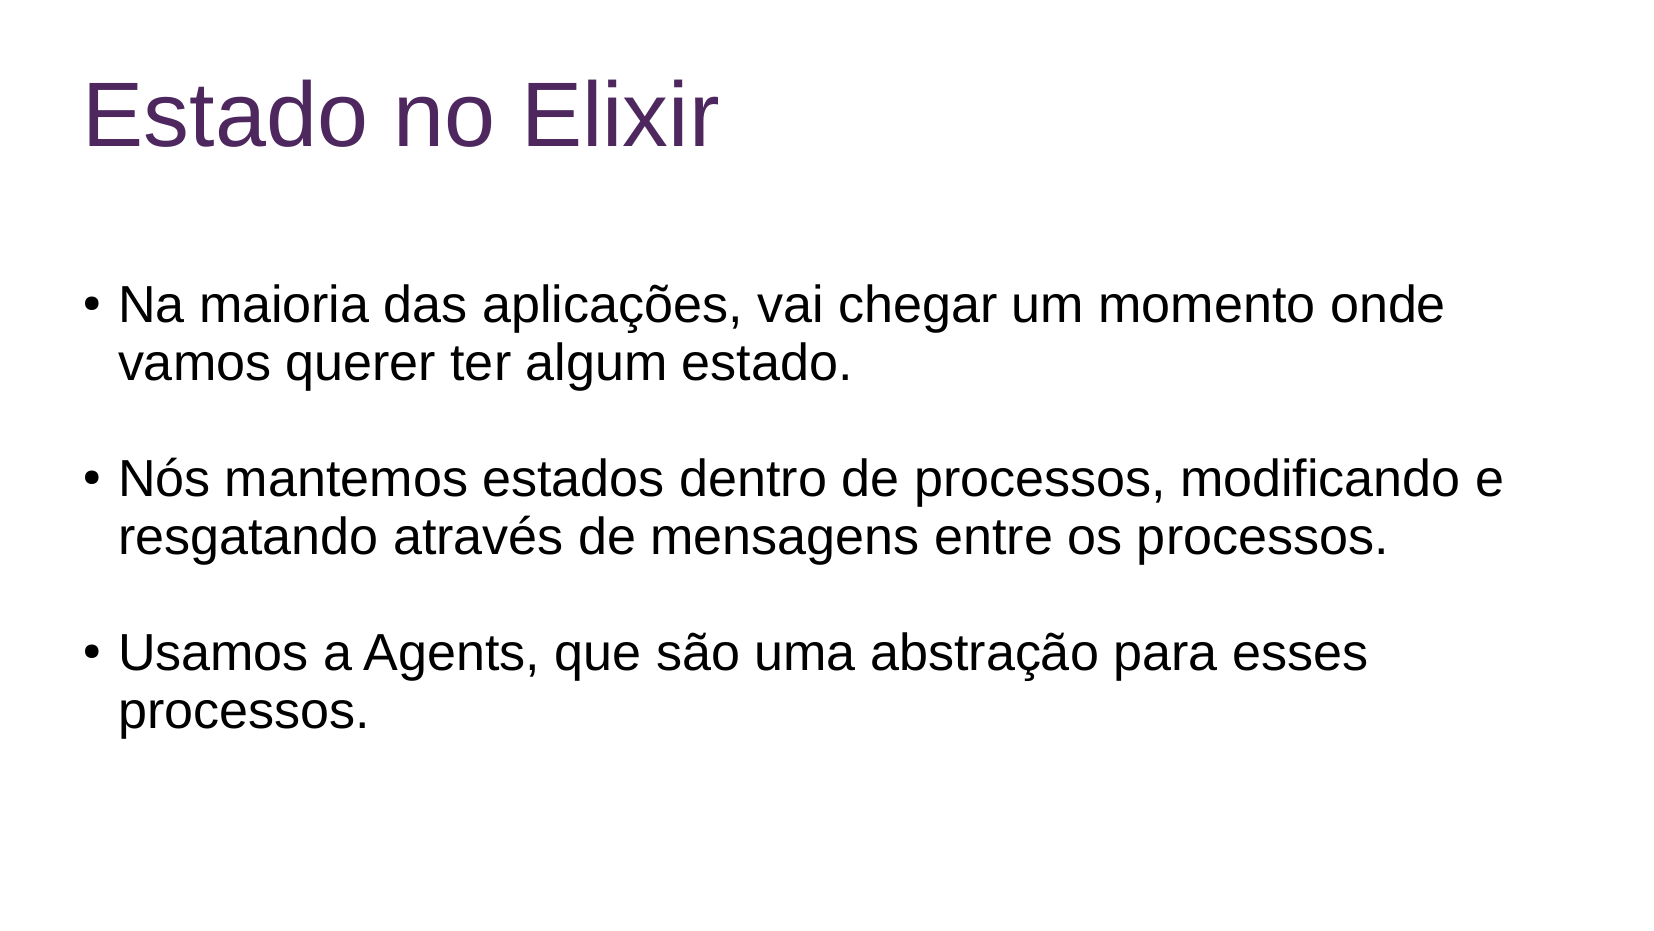

# Estado no Elixir
Na maioria das aplicações, vai chegar um momento onde vamos querer ter algum estado.
Nós mantemos estados dentro de processos, modificando e resgatando através de mensagens entre os processos.
Usamos a Agents, que são uma abstração para esses processos.